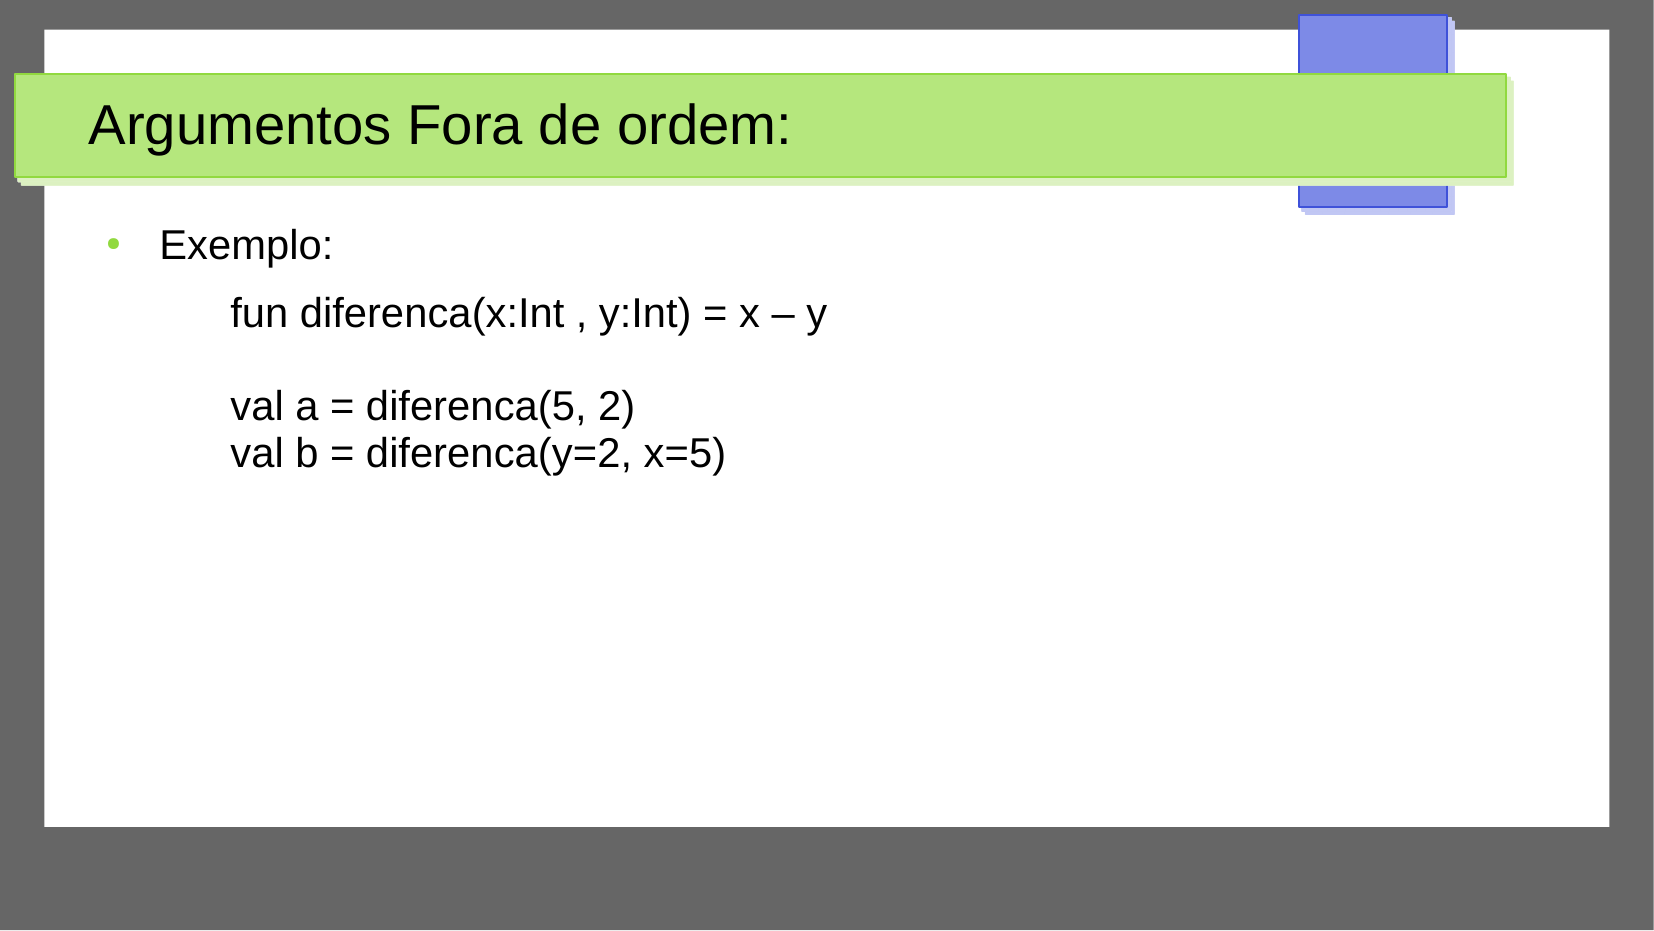

# Argumentos Fora de ordem:
Exemplo:
fun diferenca(x:Int , y:Int) = x – y
val a = diferenca(5, 2)
val b = diferenca(y=2, x=5)